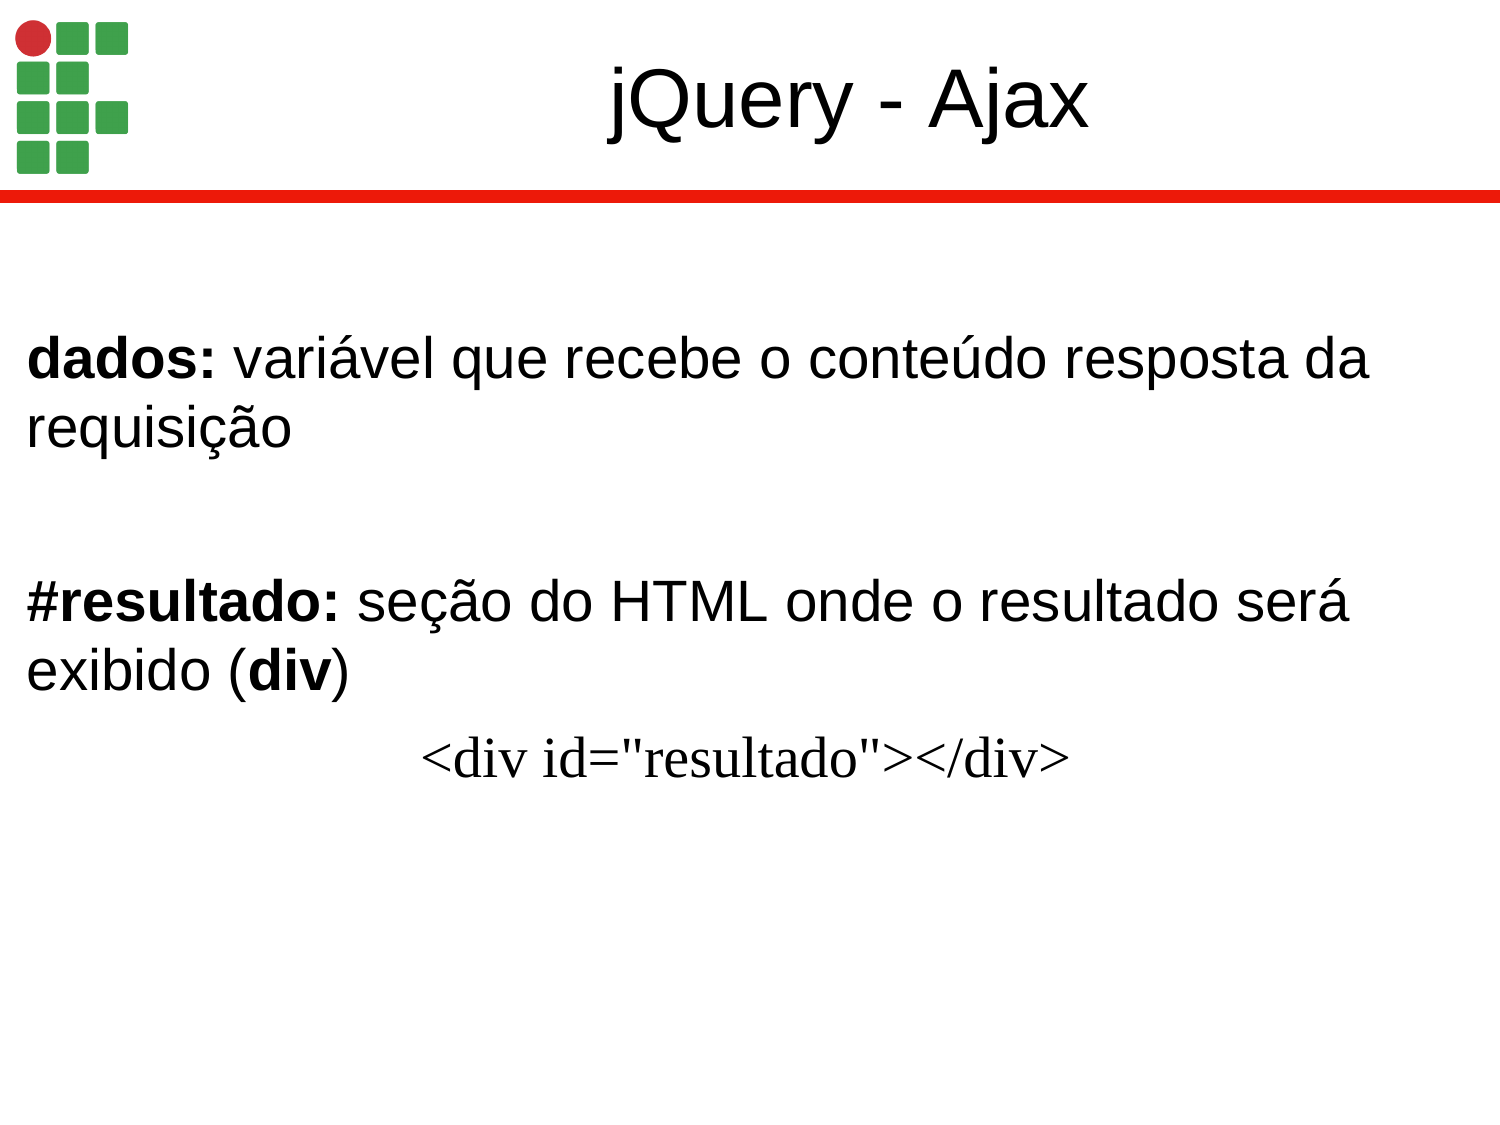

# jQuery - Ajax
dados: variável que recebe o conteúdo resposta da requisição
#resultado: seção do HTML onde o resultado será exibido (div)
<div id="resultado"></div>